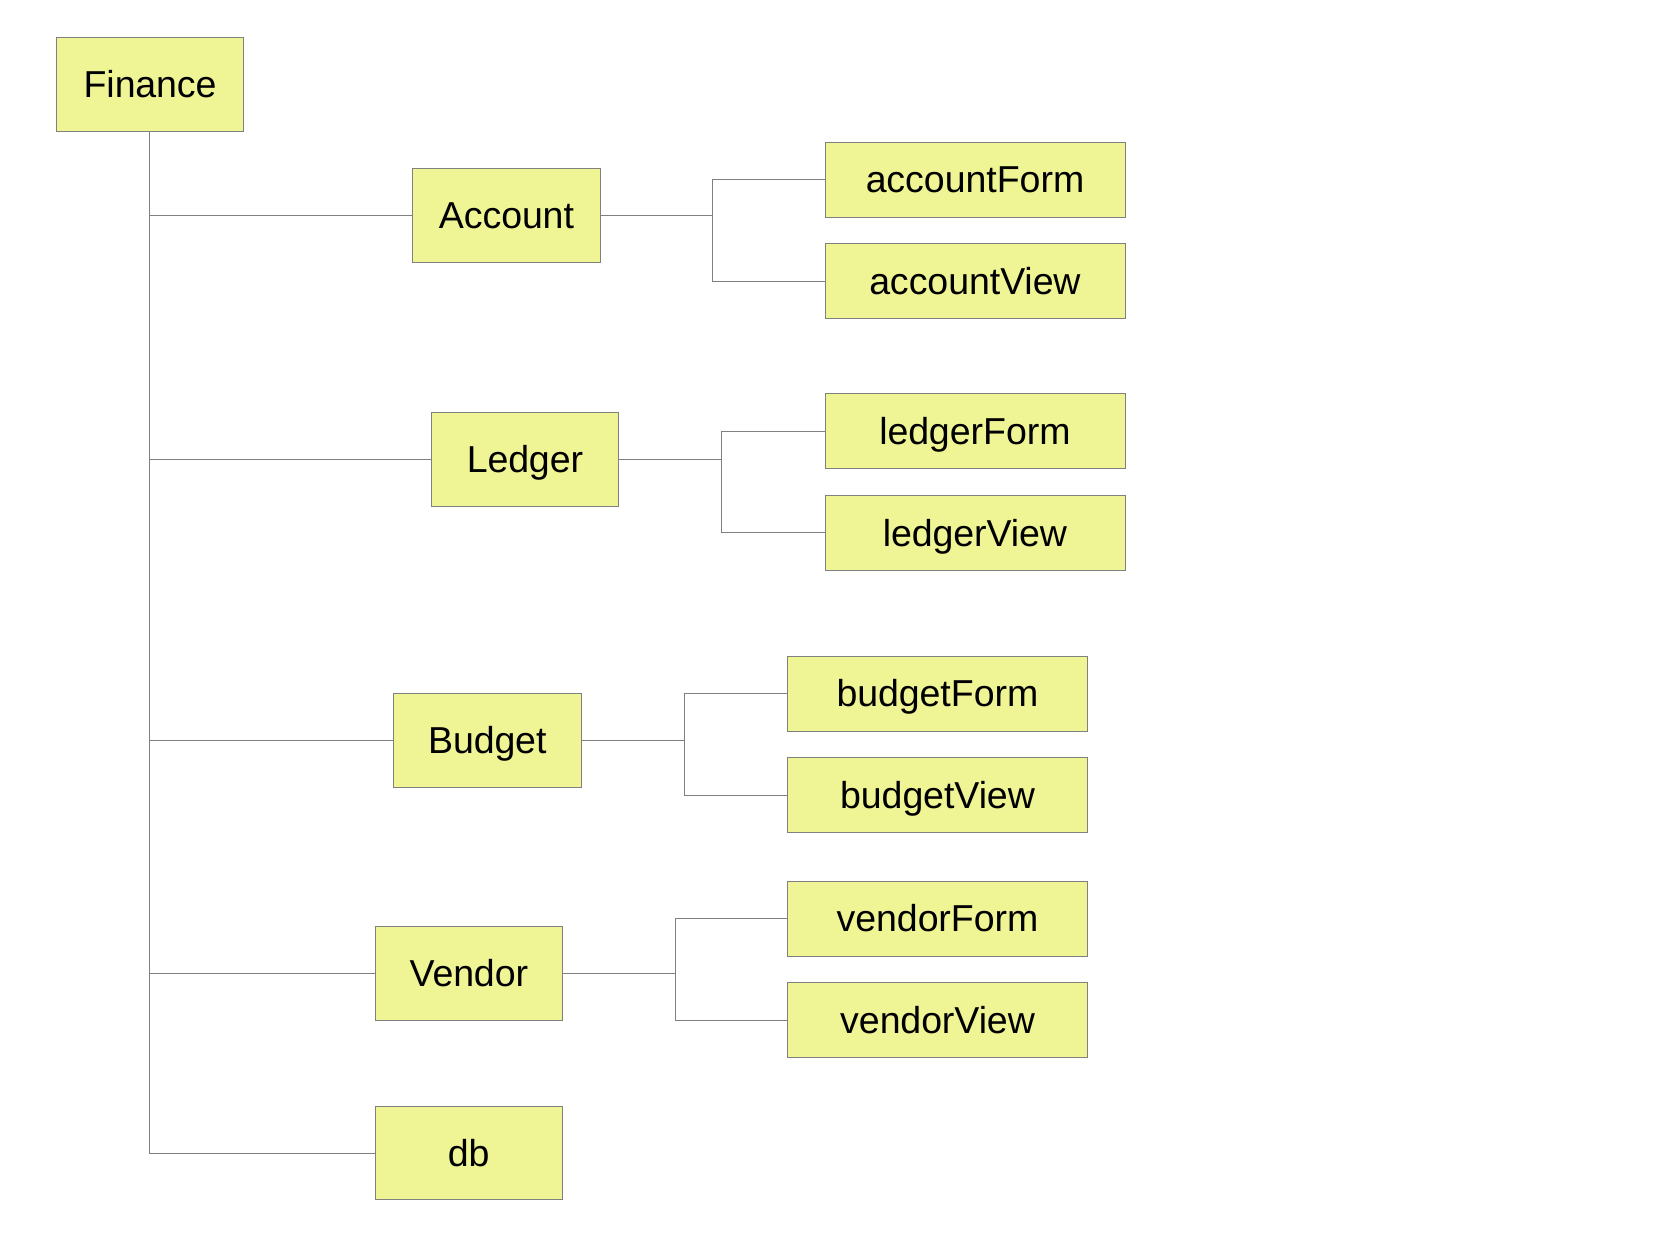

Finance
accountForm
Account
accountView
ledgerForm
Ledger
ledgerView
budgetForm
Budget
budgetView
vendorForm
Vendor
vendorView
db